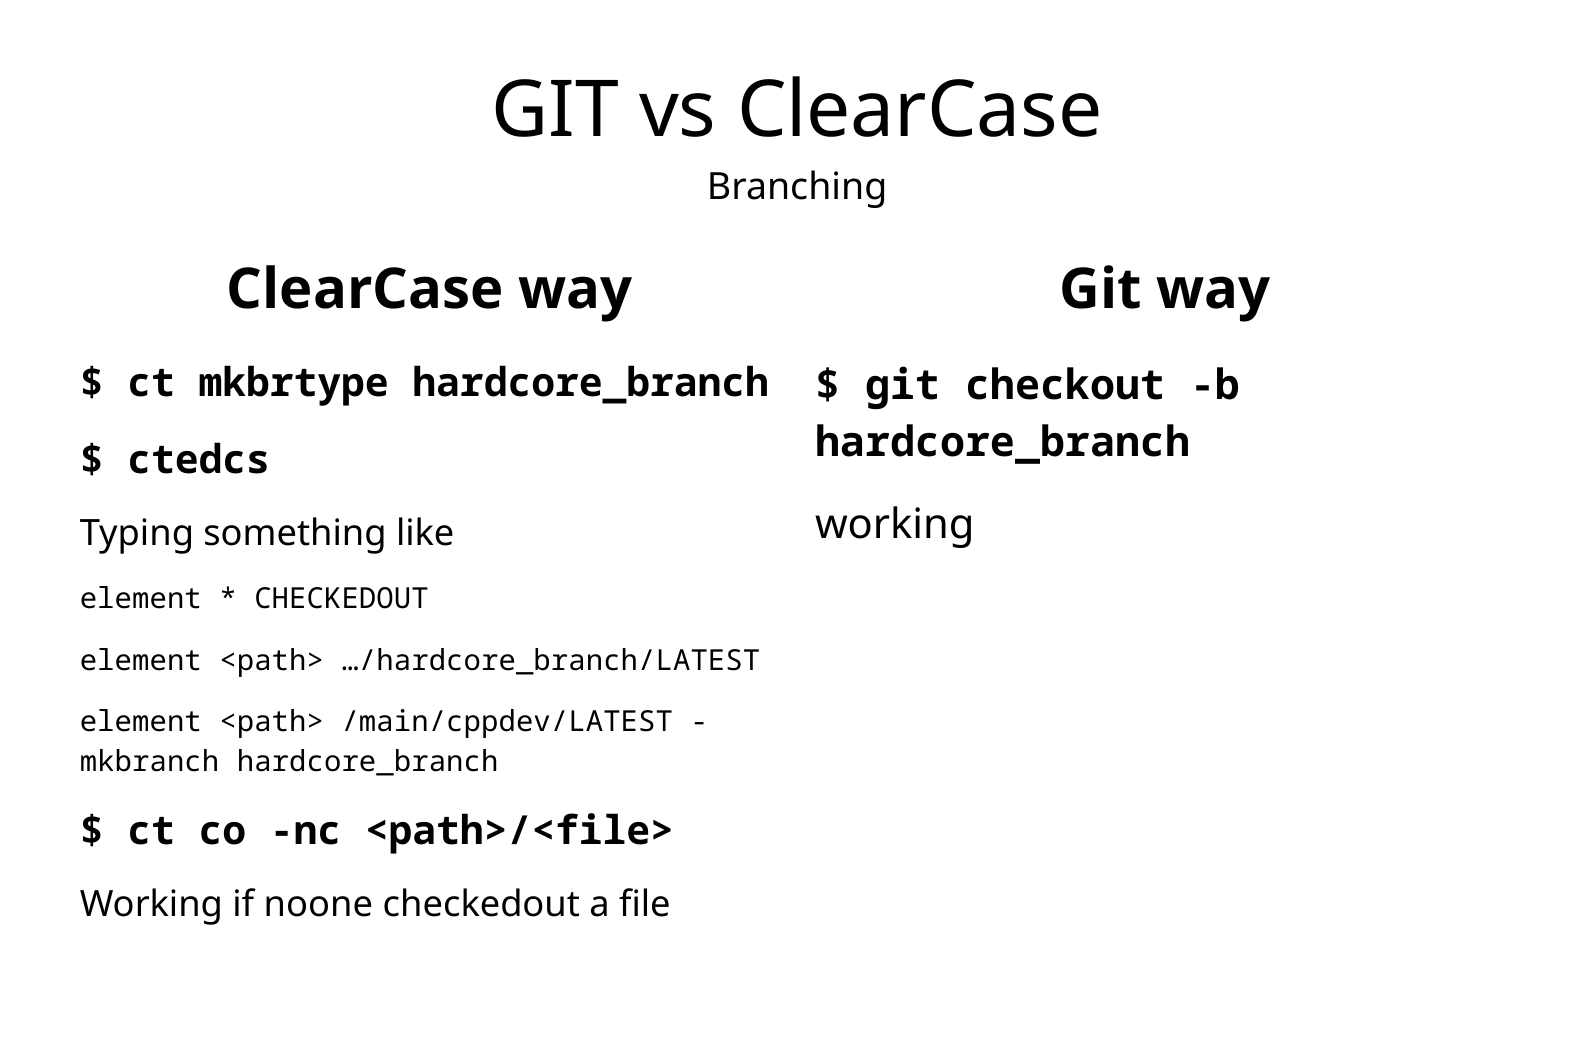

# GIT vs ClearCase Branching
ClearCase way
Git way
$ ct mkbrtype hardcore_branch
$ ctedcs
Typing something like
element * CHECKEDOUT
element <path> …/hardcore_branch/LATEST
element <path> /main/cppdev/LATEST -mkbranch hardcore_branch
$ ct co -nc <path>/<file>
Working if noone checkedout a file
$ git checkout -b hardcore_branch
working